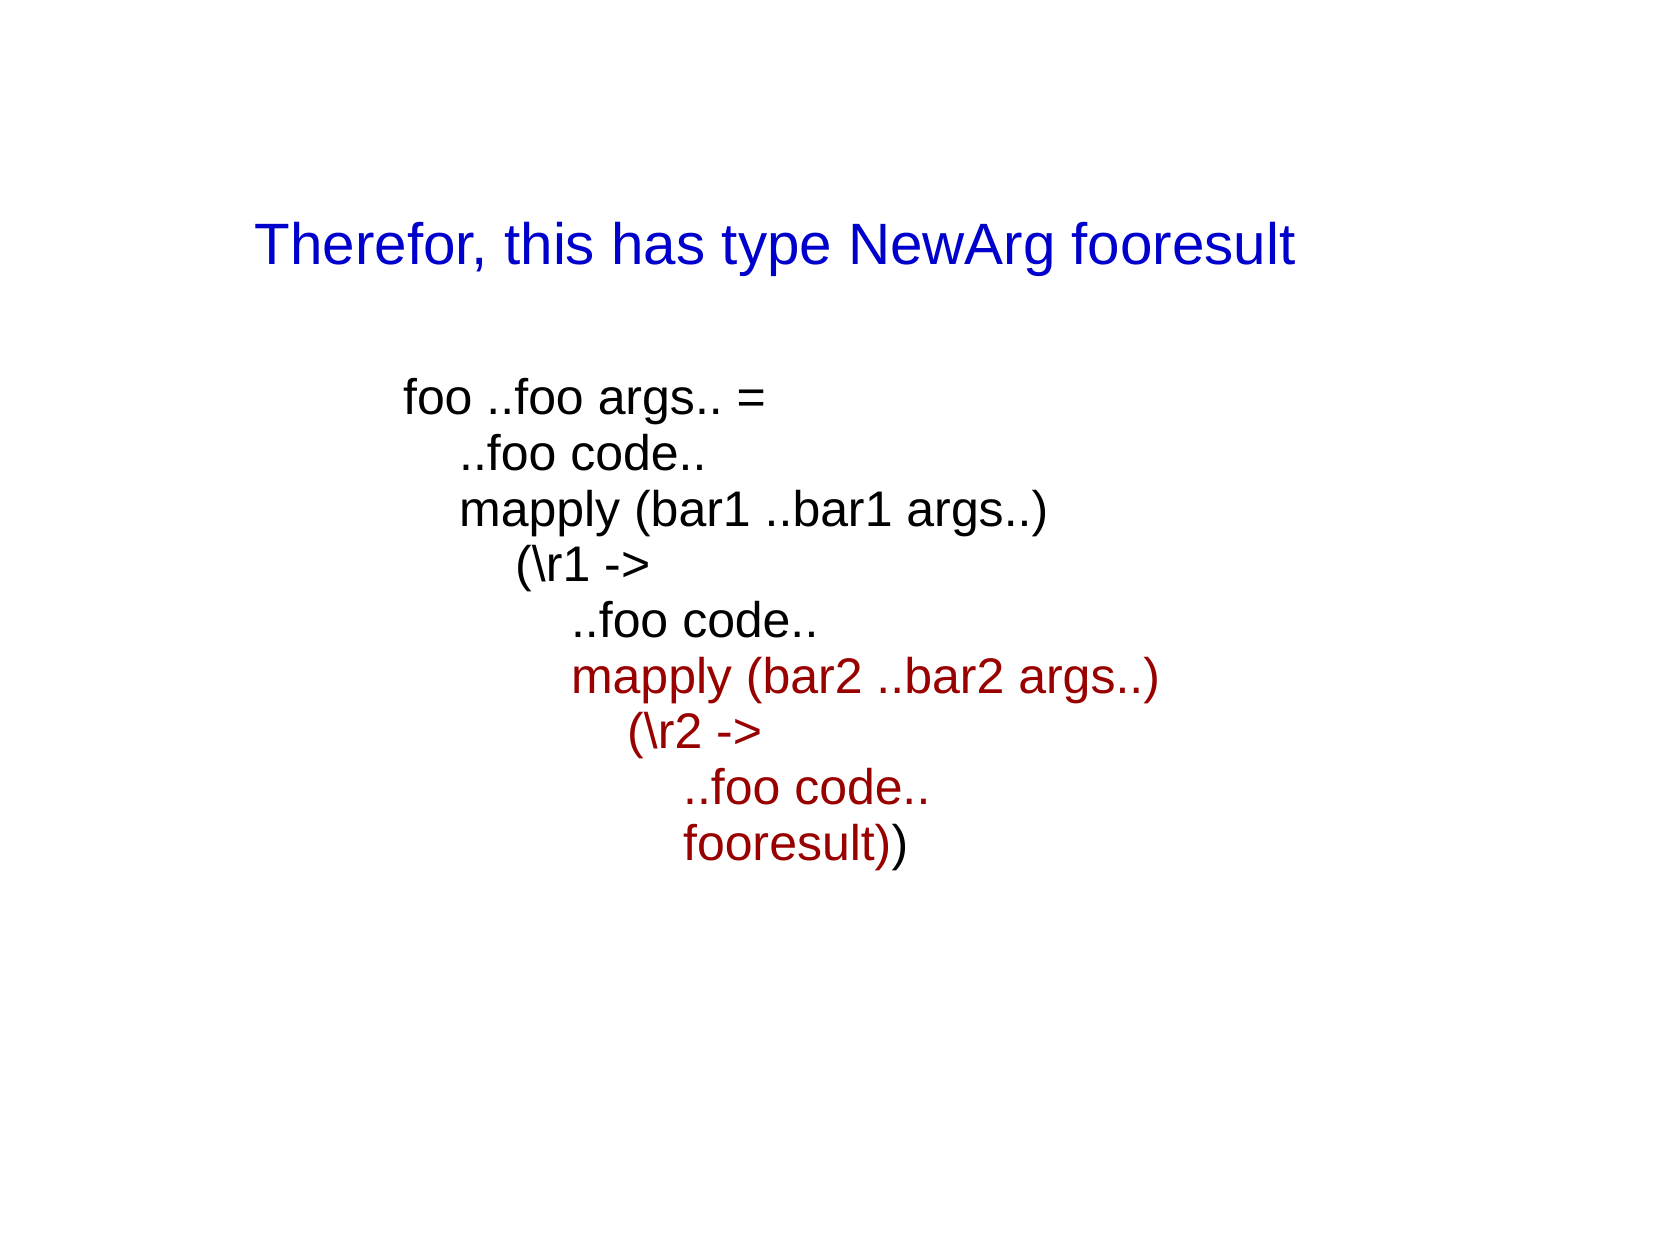

Therefor, this has type NewArg fooresult
# foo ..foo args.. =
 ..foo code..
 mapply (bar1 ..bar1 args..)
 (\r1 ->
 ..foo code..
 mapply (bar2 ..bar2 args..)
 (\r2 ->
 ..foo code..
 fooresult))